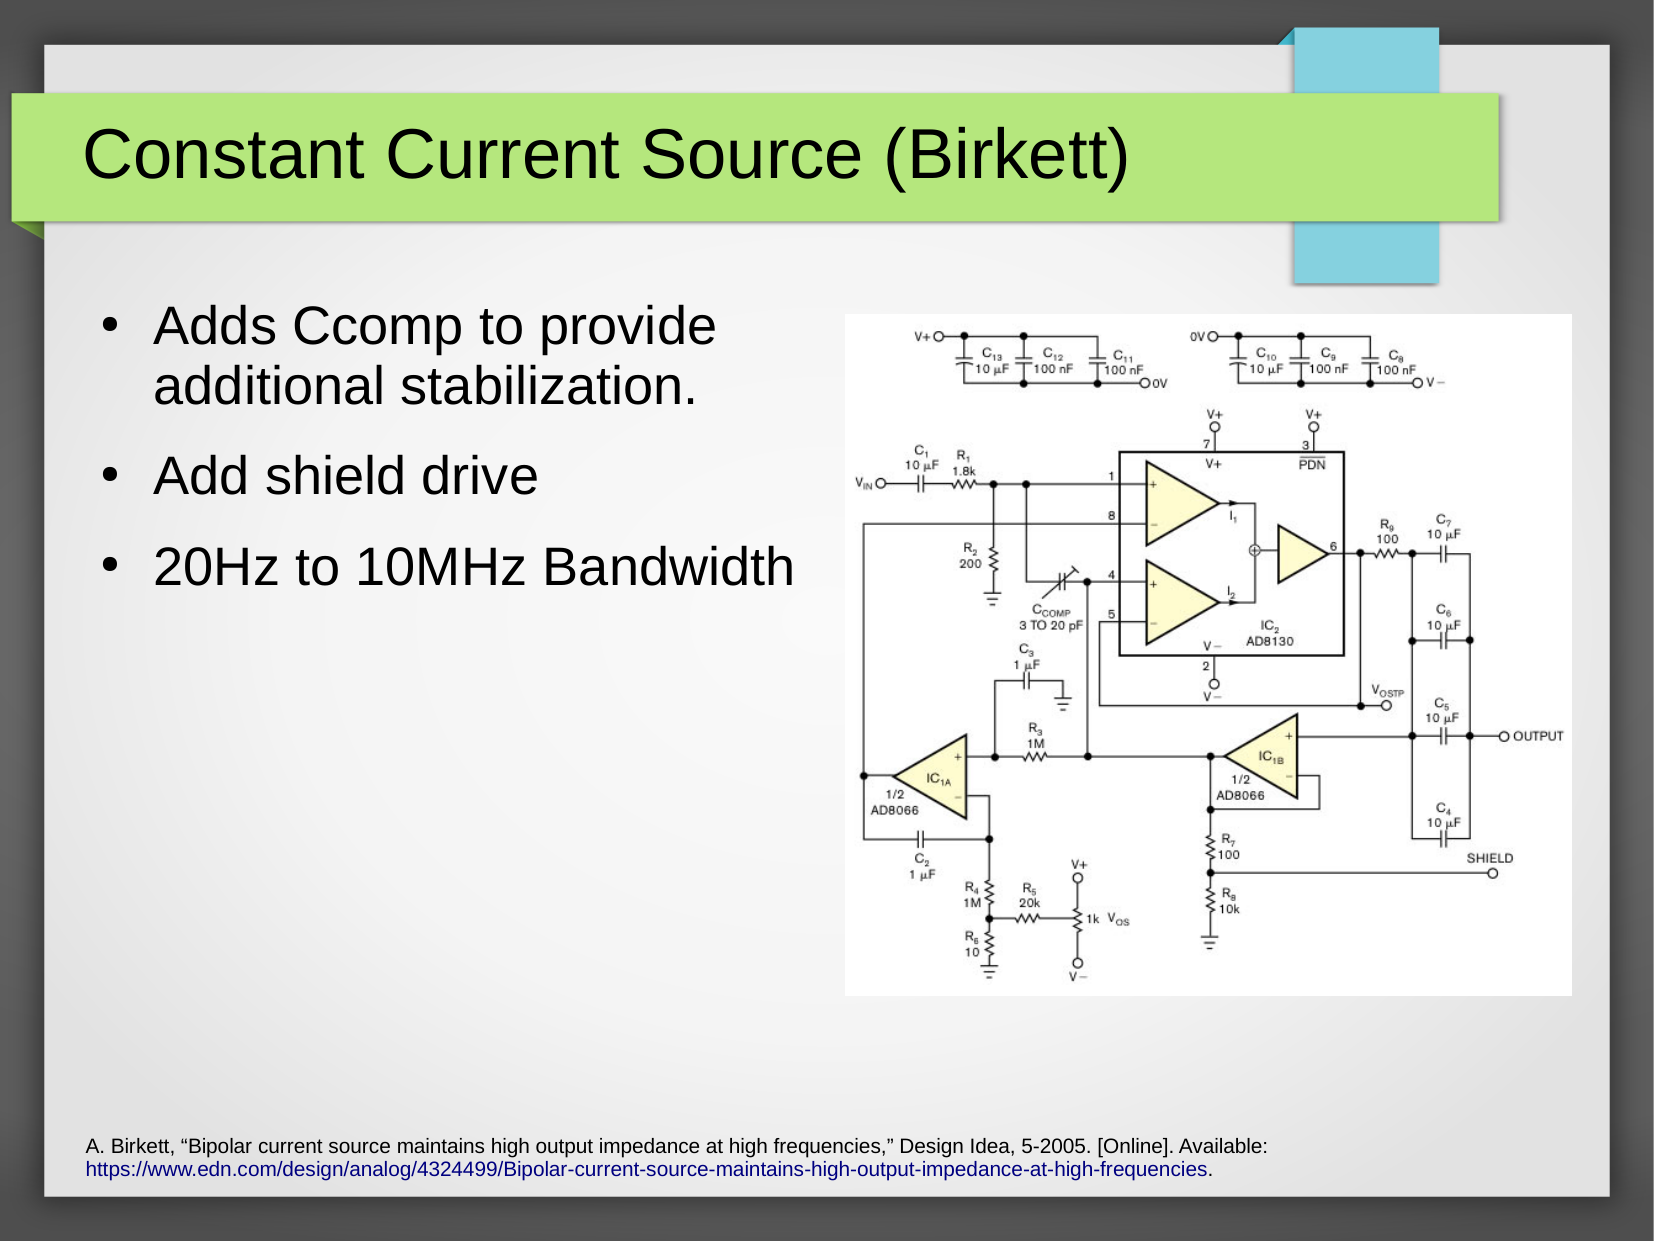

# Constant Current Source (Birkett)
Adds Ccomp to provide additional stabilization.
Add shield drive
20Hz to 10MHz Bandwidth
A. Birkett, “Bipolar current source maintains high output impedance at high frequencies,” Design Idea, 5-2005. [Online]. Available: https://www.edn.com/design/analog/4324499/Bipolar-current-source-maintains-high-output-impedance-at-high-frequencies.